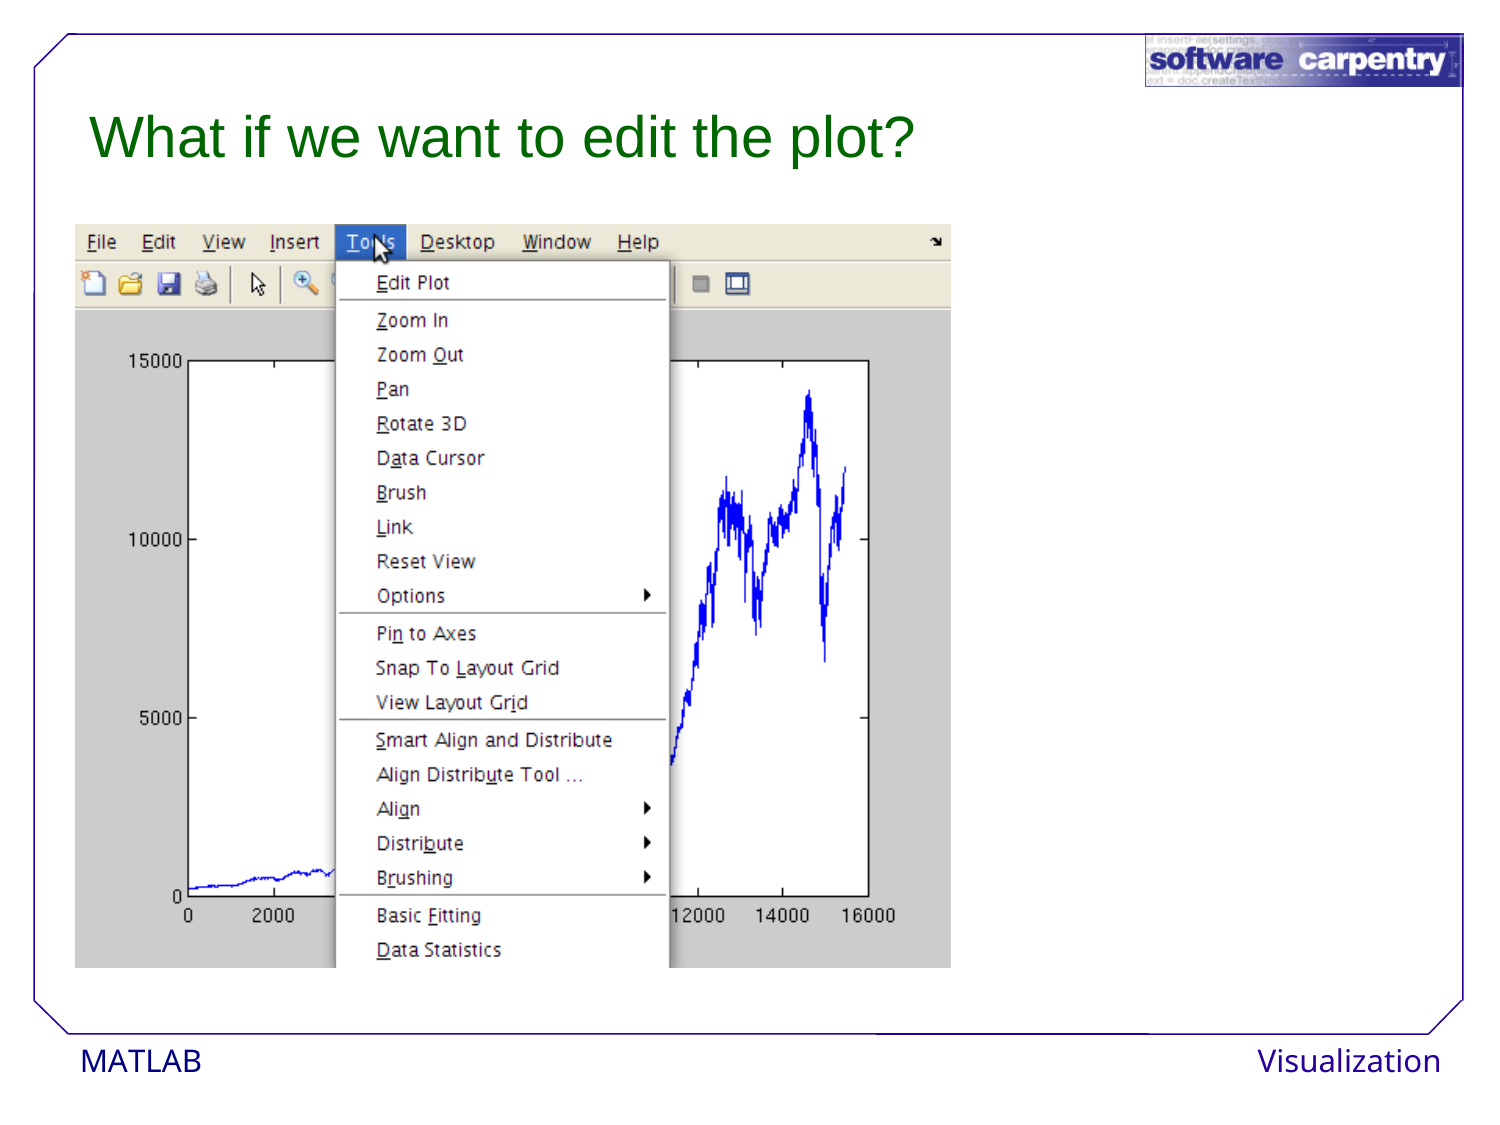

# What if we want to edit the plot?